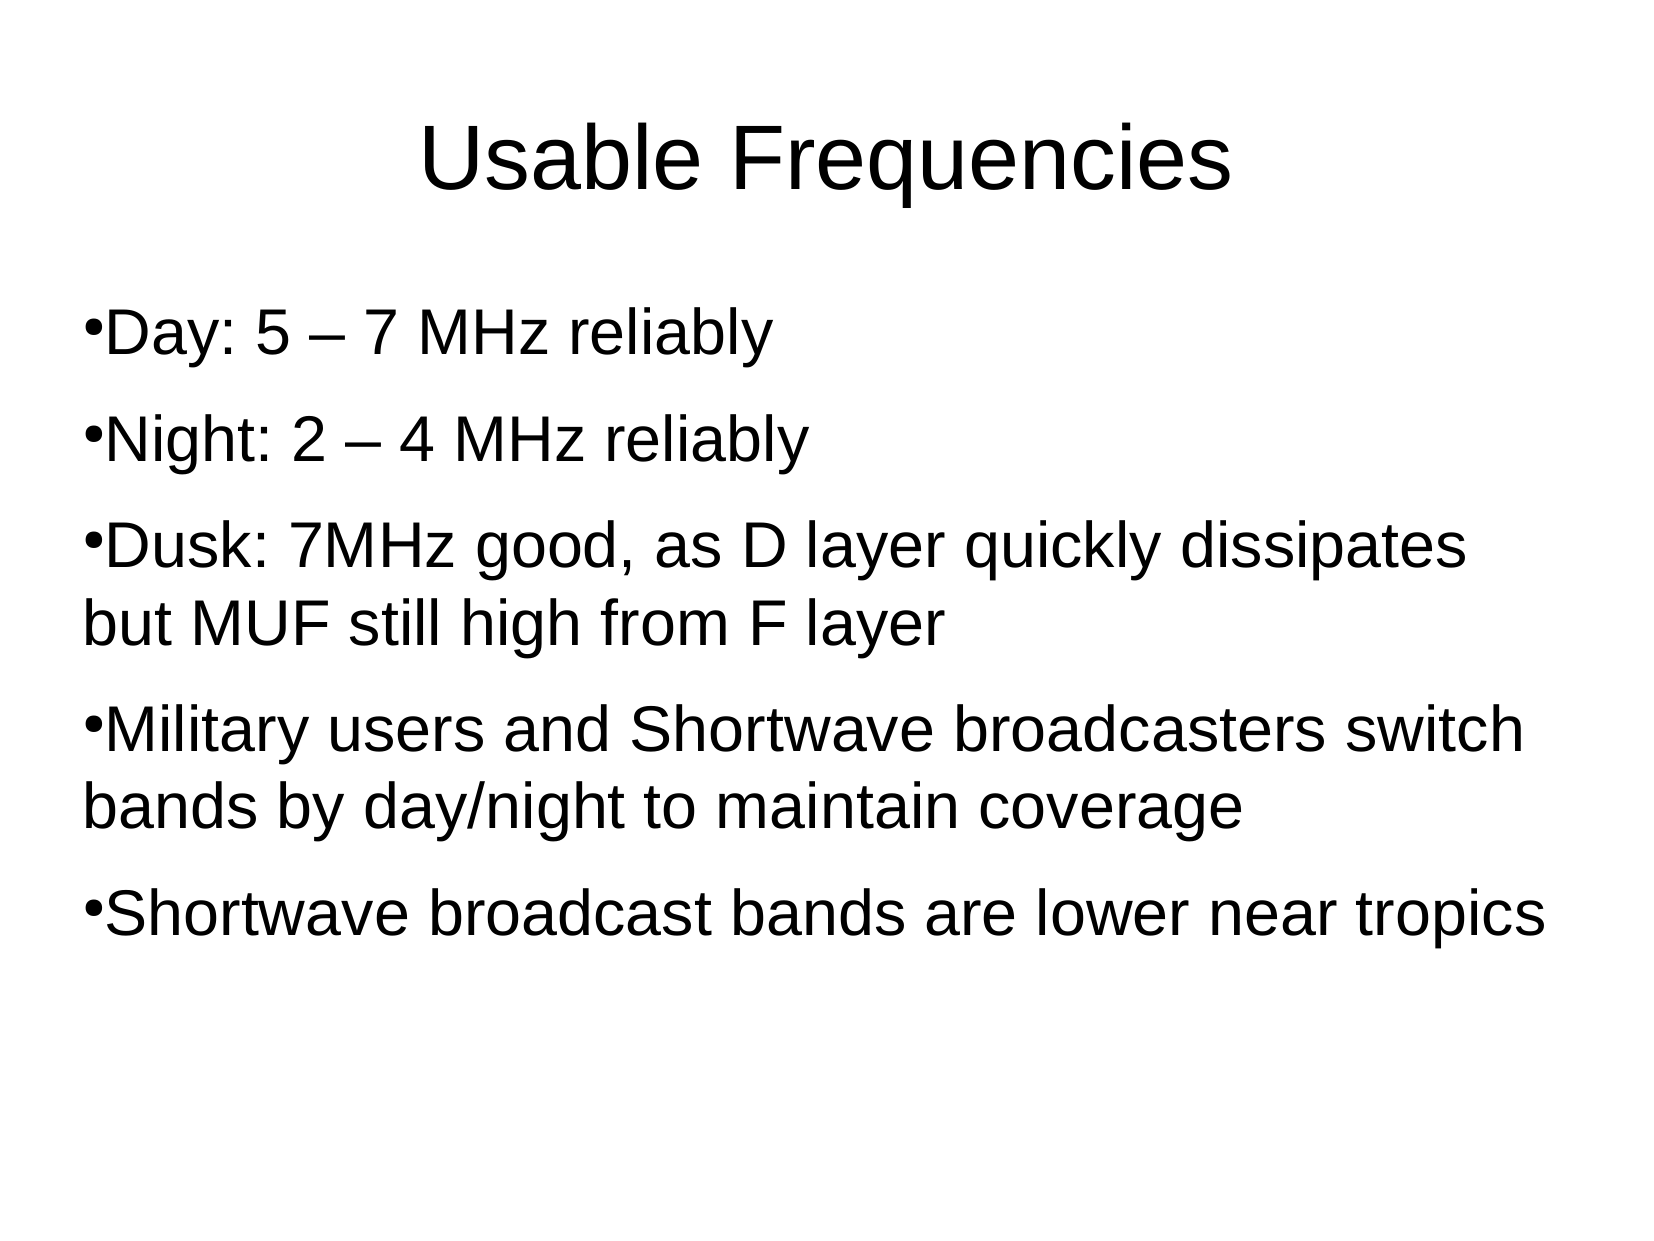

# Usable Frequencies
Day: 5 – 7 MHz reliably
Night: 2 – 4 MHz reliably
Dusk: 7MHz good, as D layer quickly dissipates but MUF still high from F layer
Military users and Shortwave broadcasters switch bands by day/night to maintain coverage
Shortwave broadcast bands are lower near tropics